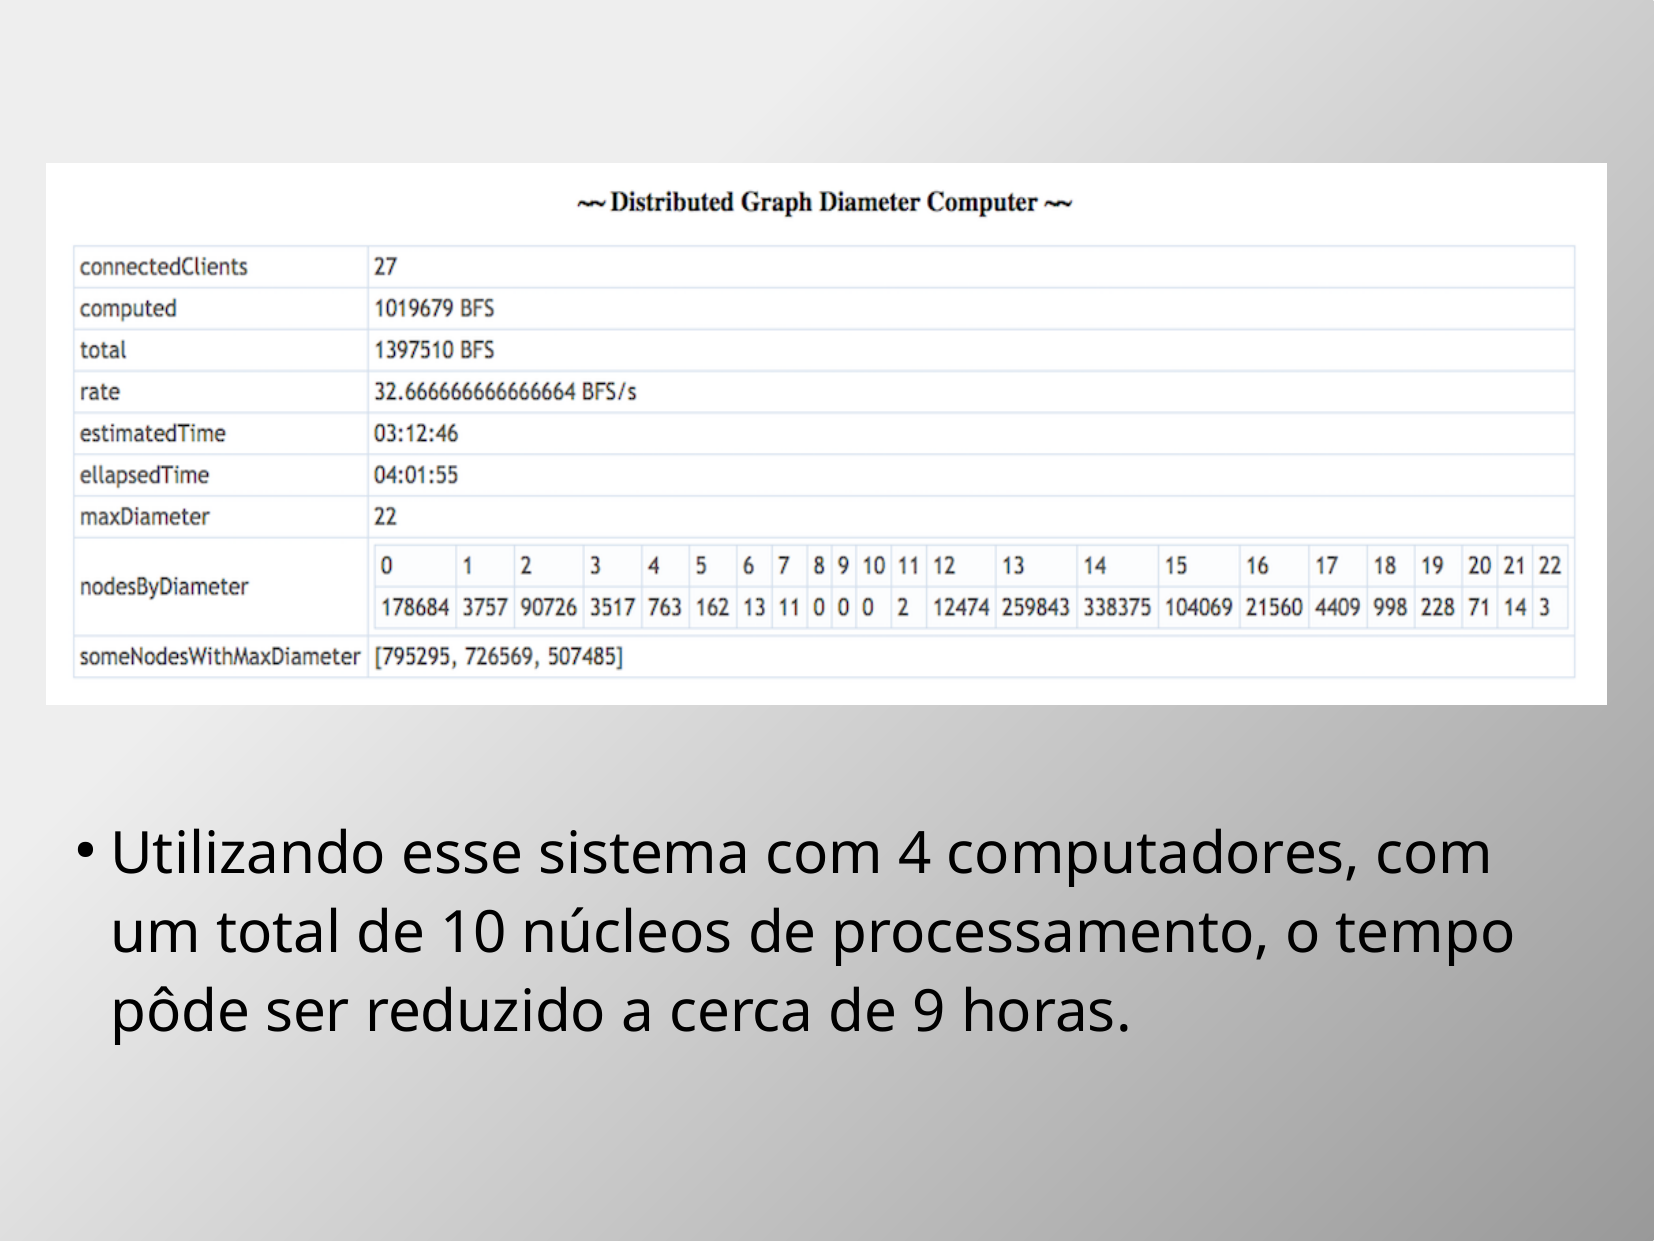

# Utilizando esse sistema com 4 computadores, com um total de 10 núcleos de processamento, o tempo pôde ser reduzido a cerca de 9 horas.